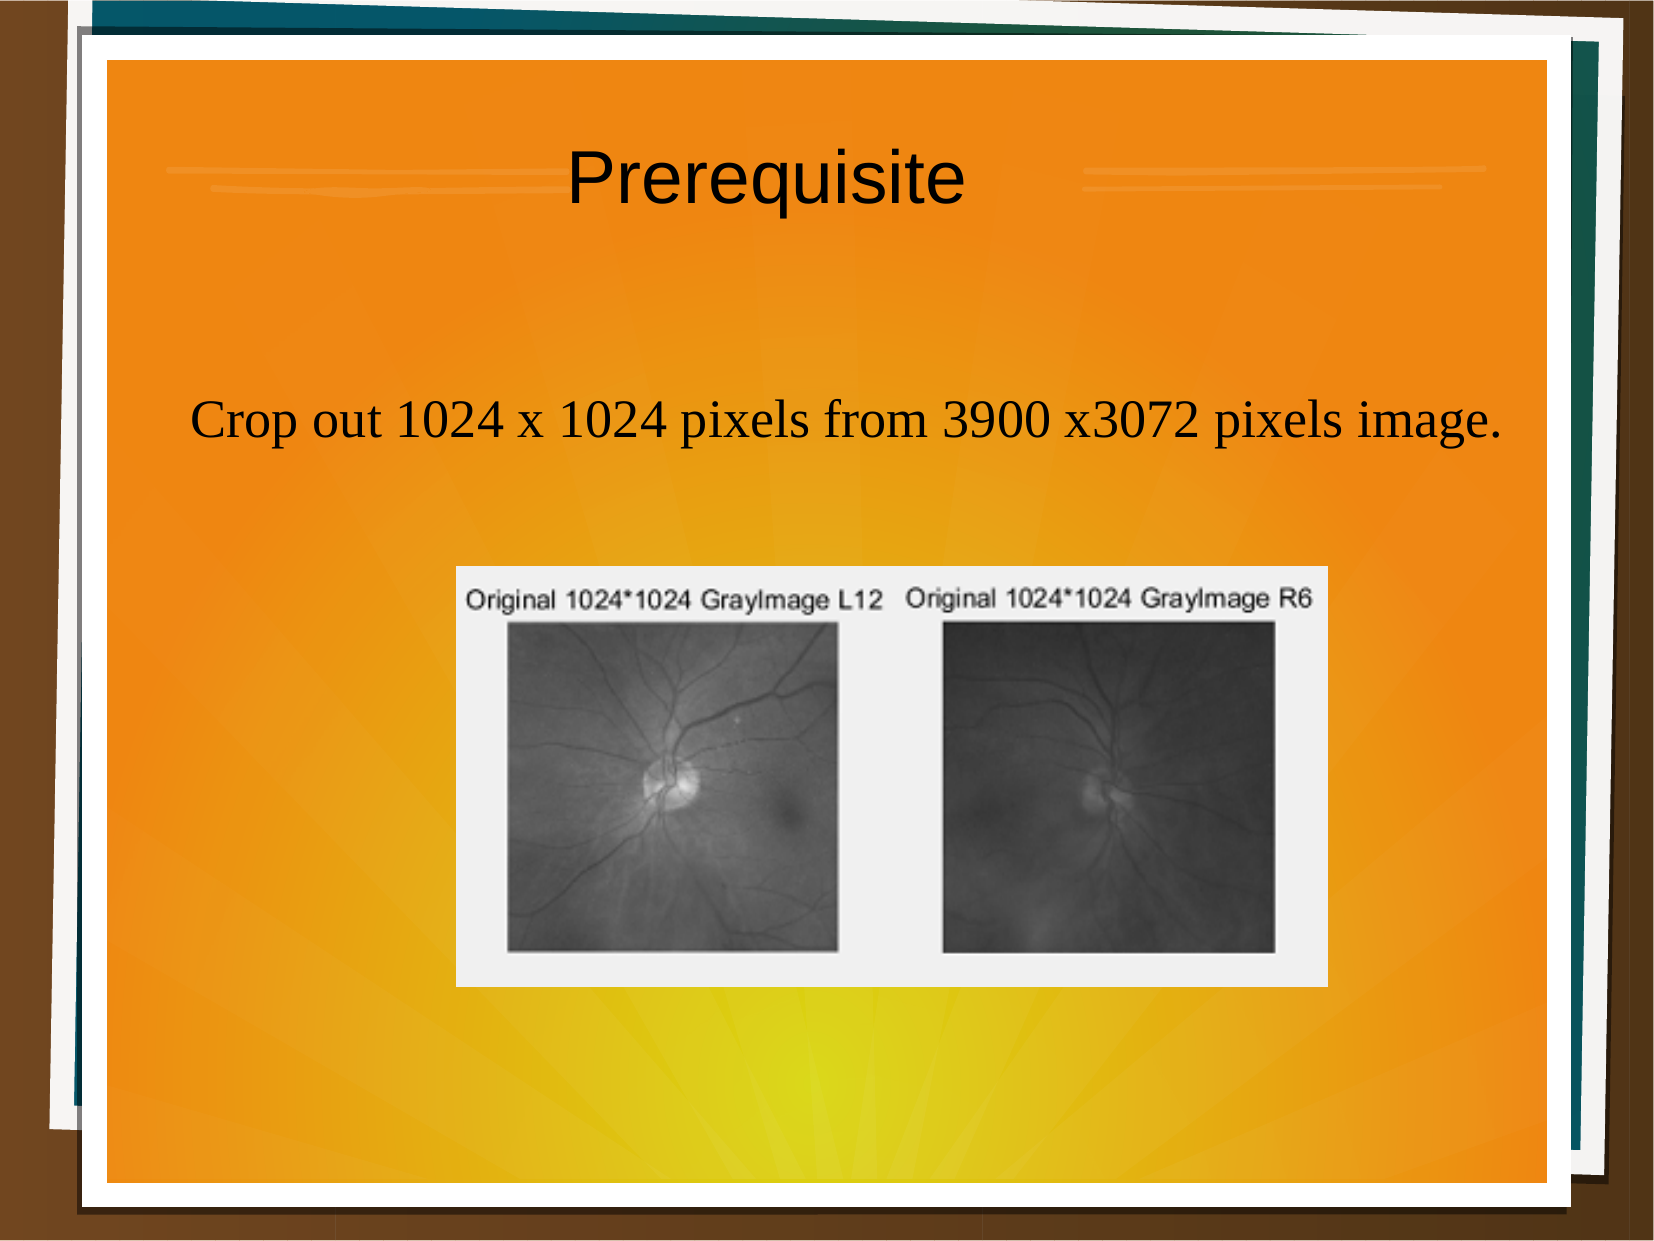

# Prerequisite
 Crop out 1024 x 1024 pixels from 3900 x3072 pixels image.